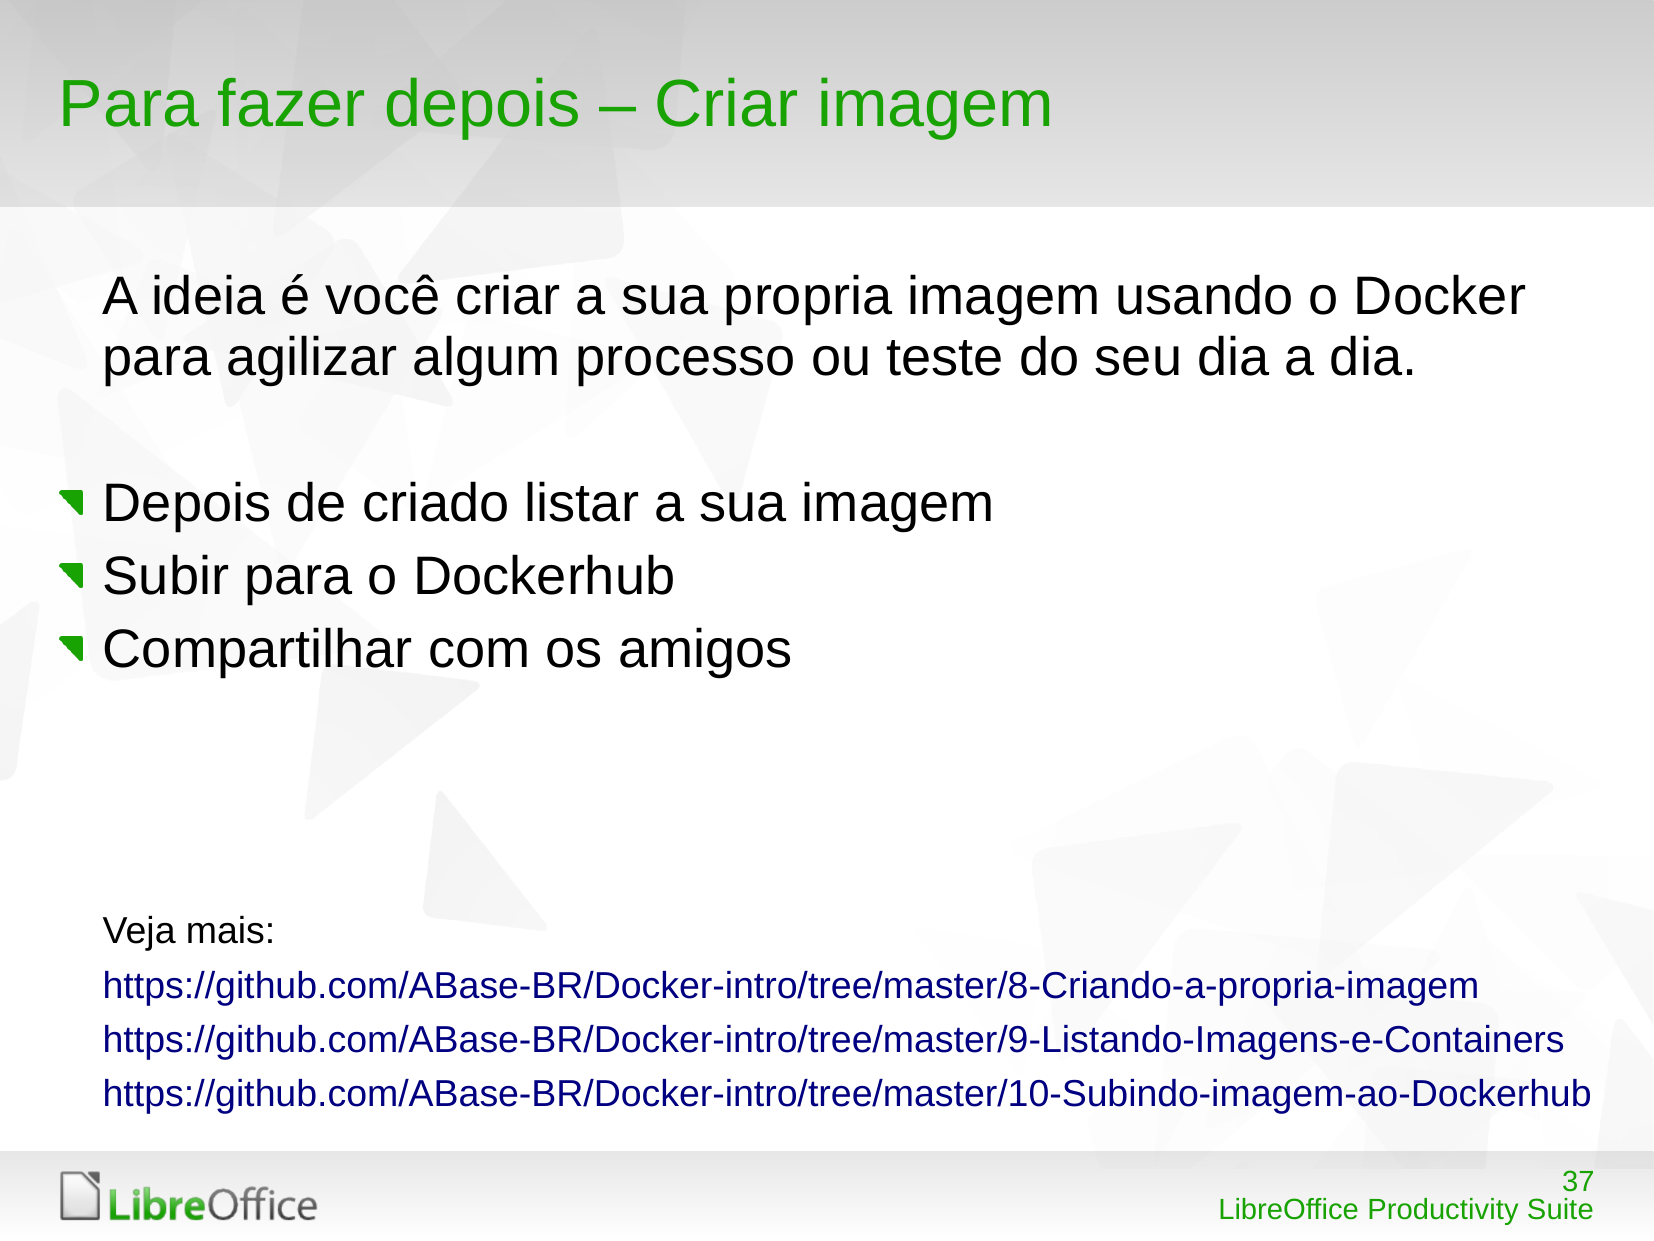

# Para fazer depois – Criar imagem
A ideia é você criar a sua propria imagem usando o Docker para agilizar algum processo ou teste do seu dia a dia.
Depois de criado listar a sua imagem
Subir para o Dockerhub
Compartilhar com os amigos
Veja mais:
https://github.com/ABase-BR/Docker-intro/tree/master/8-Criando-a-propria-imagem
https://github.com/ABase-BR/Docker-intro/tree/master/9-Listando-Imagens-e-Containers
https://github.com/ABase-BR/Docker-intro/tree/master/10-Subindo-imagem-ao-Dockerhub
37
LibreOffice Productivity Suite